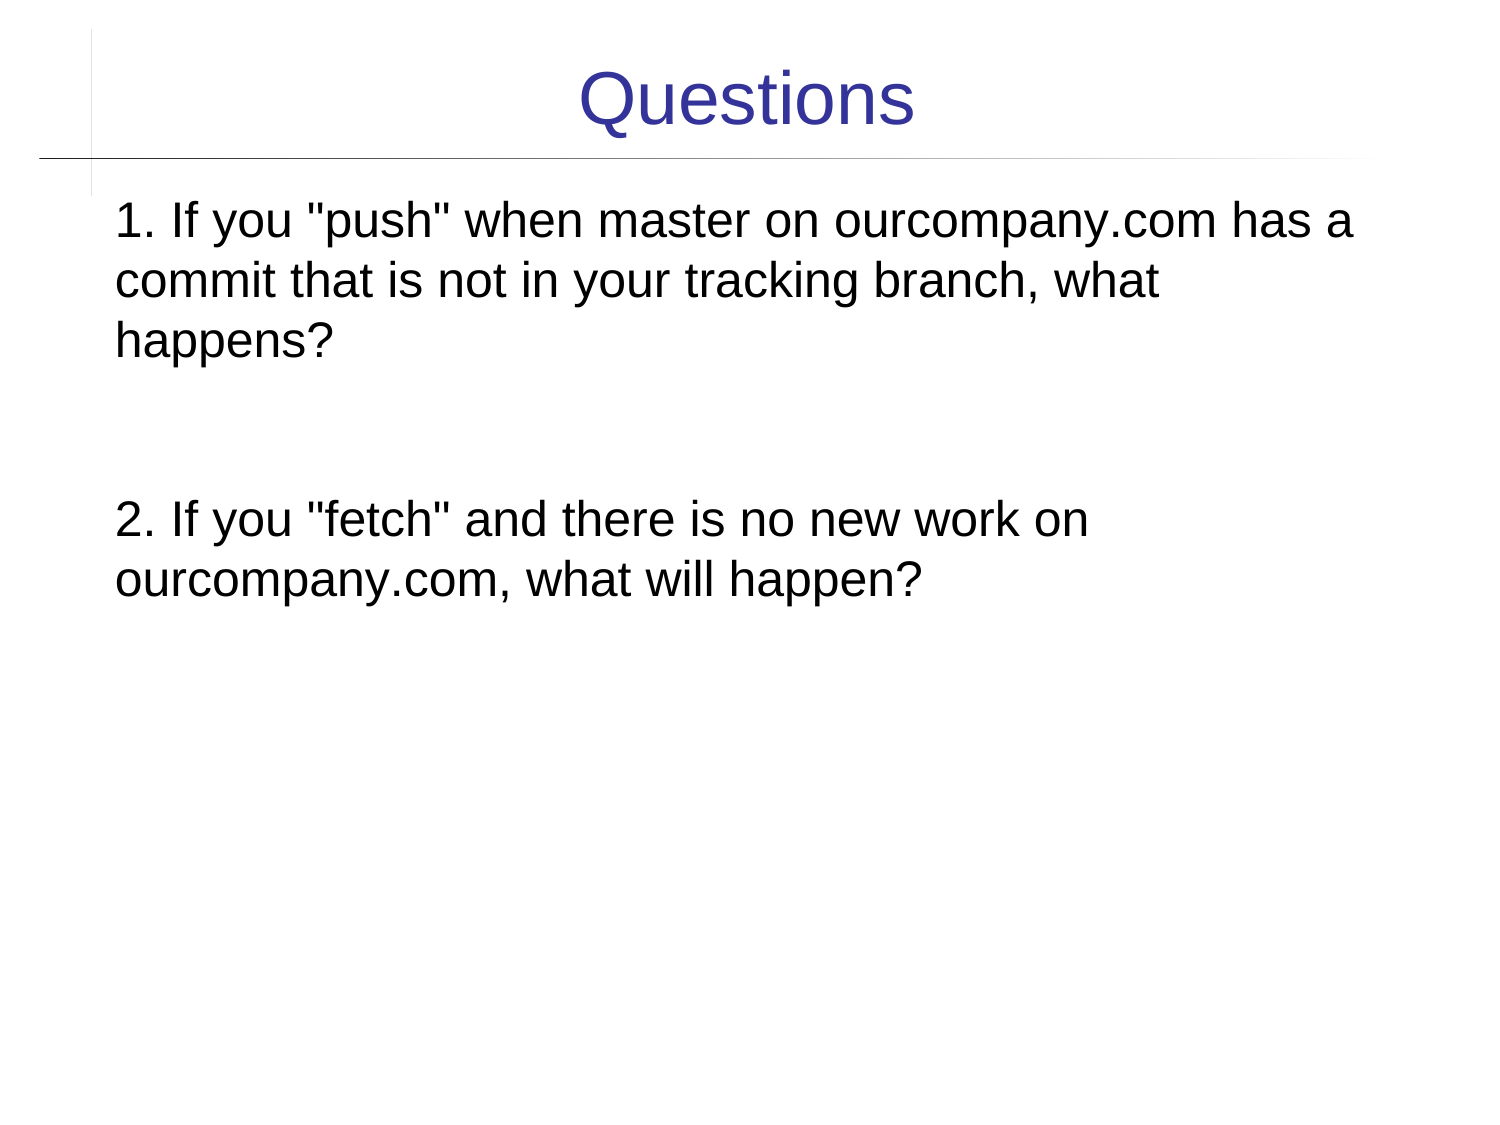

# Questions
1. If you "push" when master on ourcompany.com has a commit that is not in your tracking branch, what happens?
2. If you "fetch" and there is no new work on ourcompany.com, what will happen?